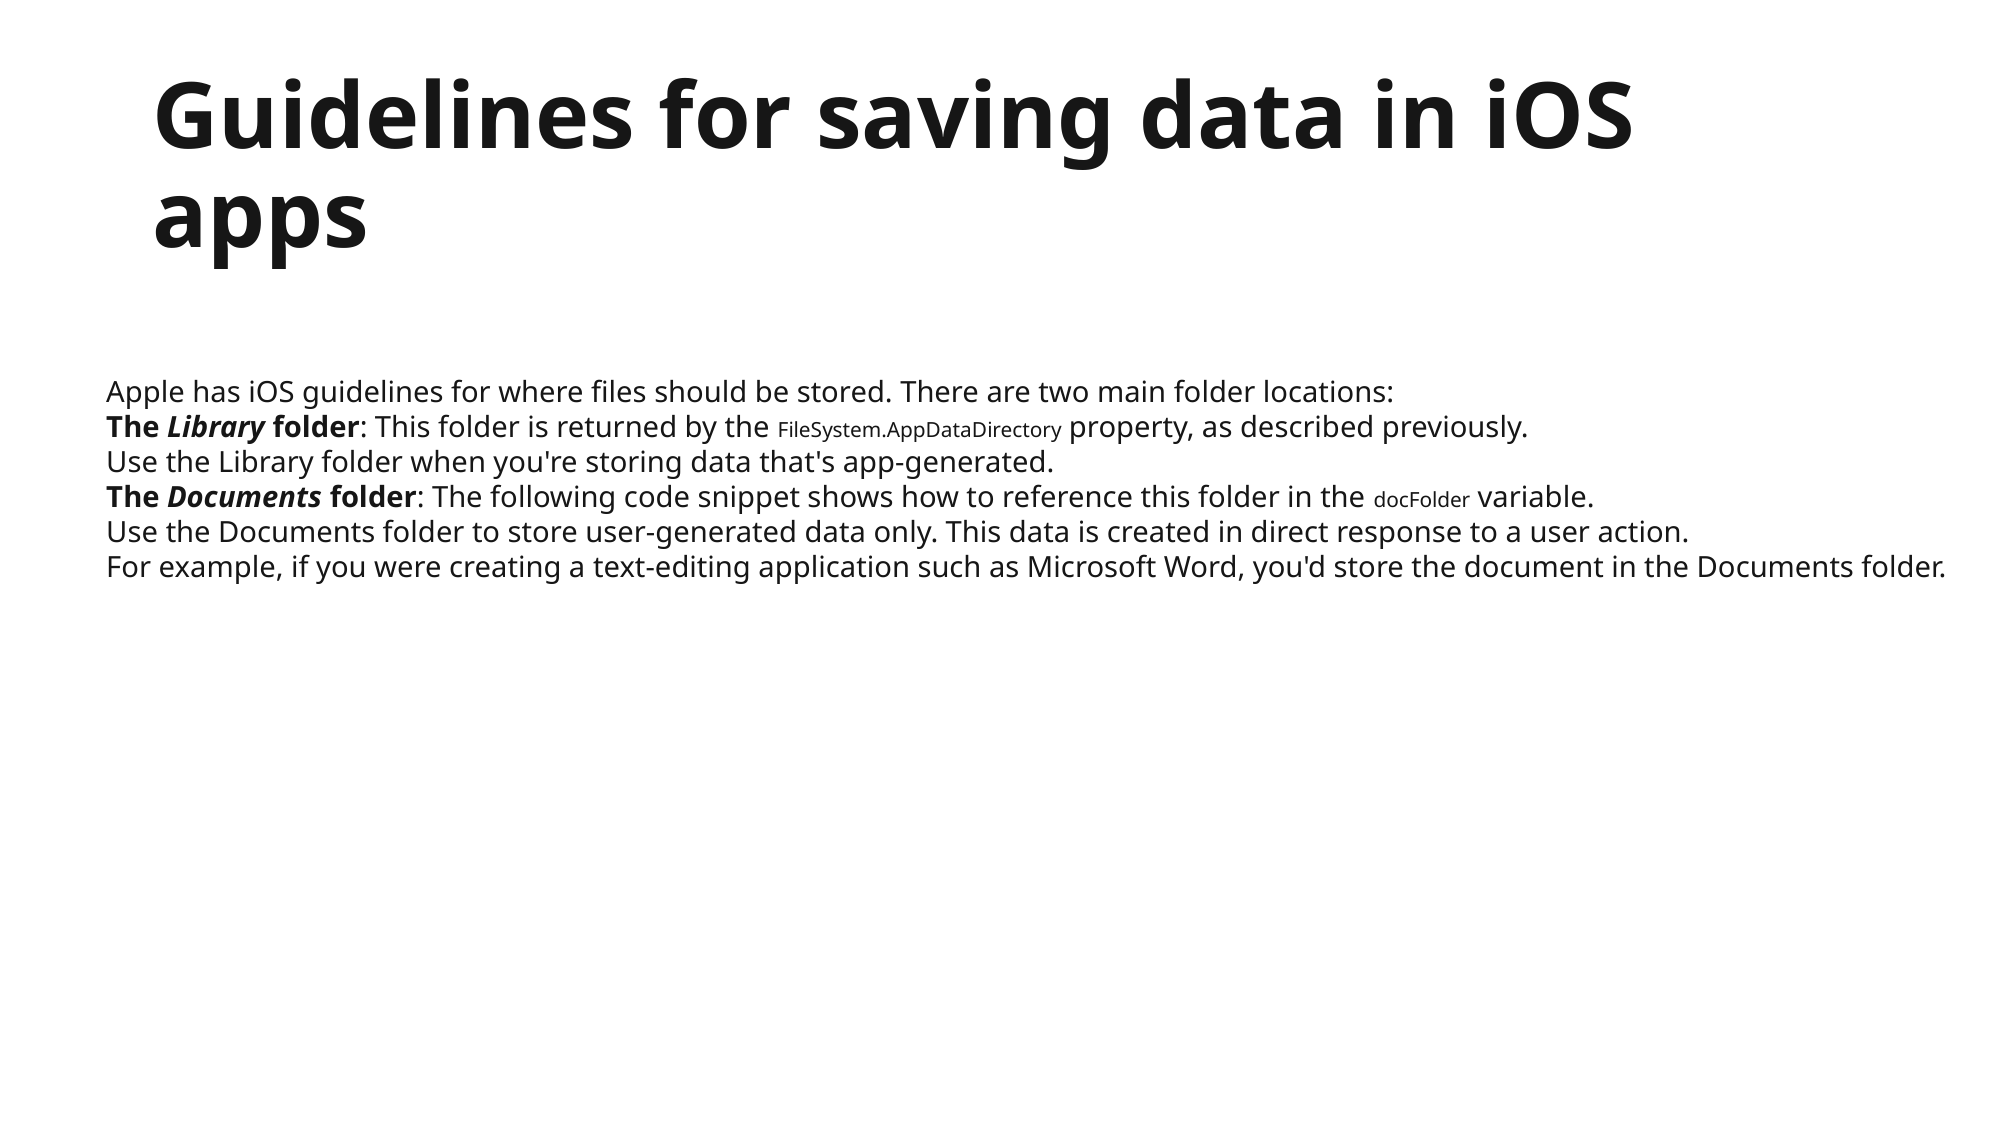

# Guidelines for saving data in iOS apps
Apple has iOS guidelines for where files should be stored. There are two main folder locations:
The Library folder: This folder is returned by the FileSystem.AppDataDirectory property, as described previously.
Use the Library folder when you're storing data that's app-generated.
The Documents folder: The following code snippet shows how to reference this folder in the docFolder variable.
Use the Documents folder to store user-generated data only. This data is created in direct response to a user action.
For example, if you were creating a text-editing application such as Microsoft Word, you'd store the document in the Documents folder.